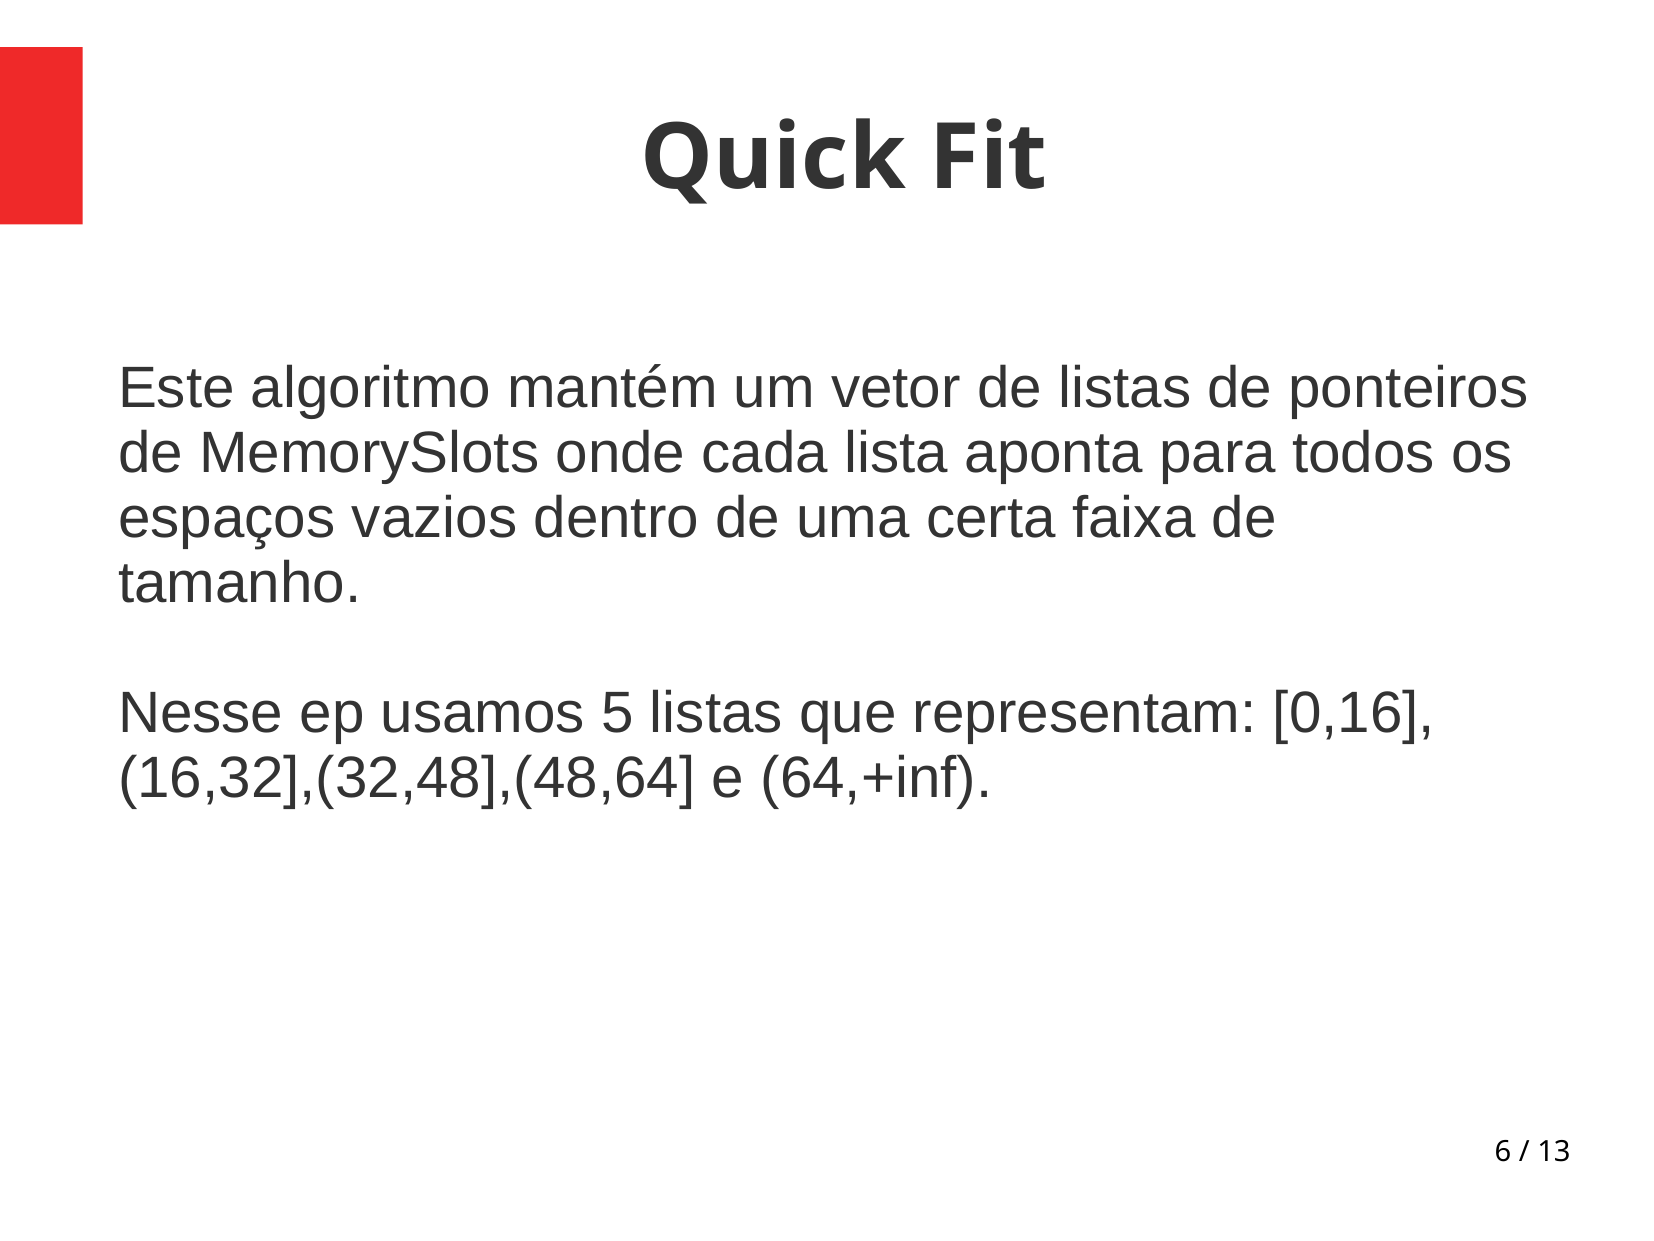

# Quick Fit
Este algoritmo mantém um vetor de listas de ponteiros de MemorySlots onde cada lista aponta para todos os espaços vazios dentro de uma certa faixa de tamanho.
Nesse ep usamos 5 listas que representam: [0,16],(16,32],(32,48],(48,64] e (64,+inf).
6